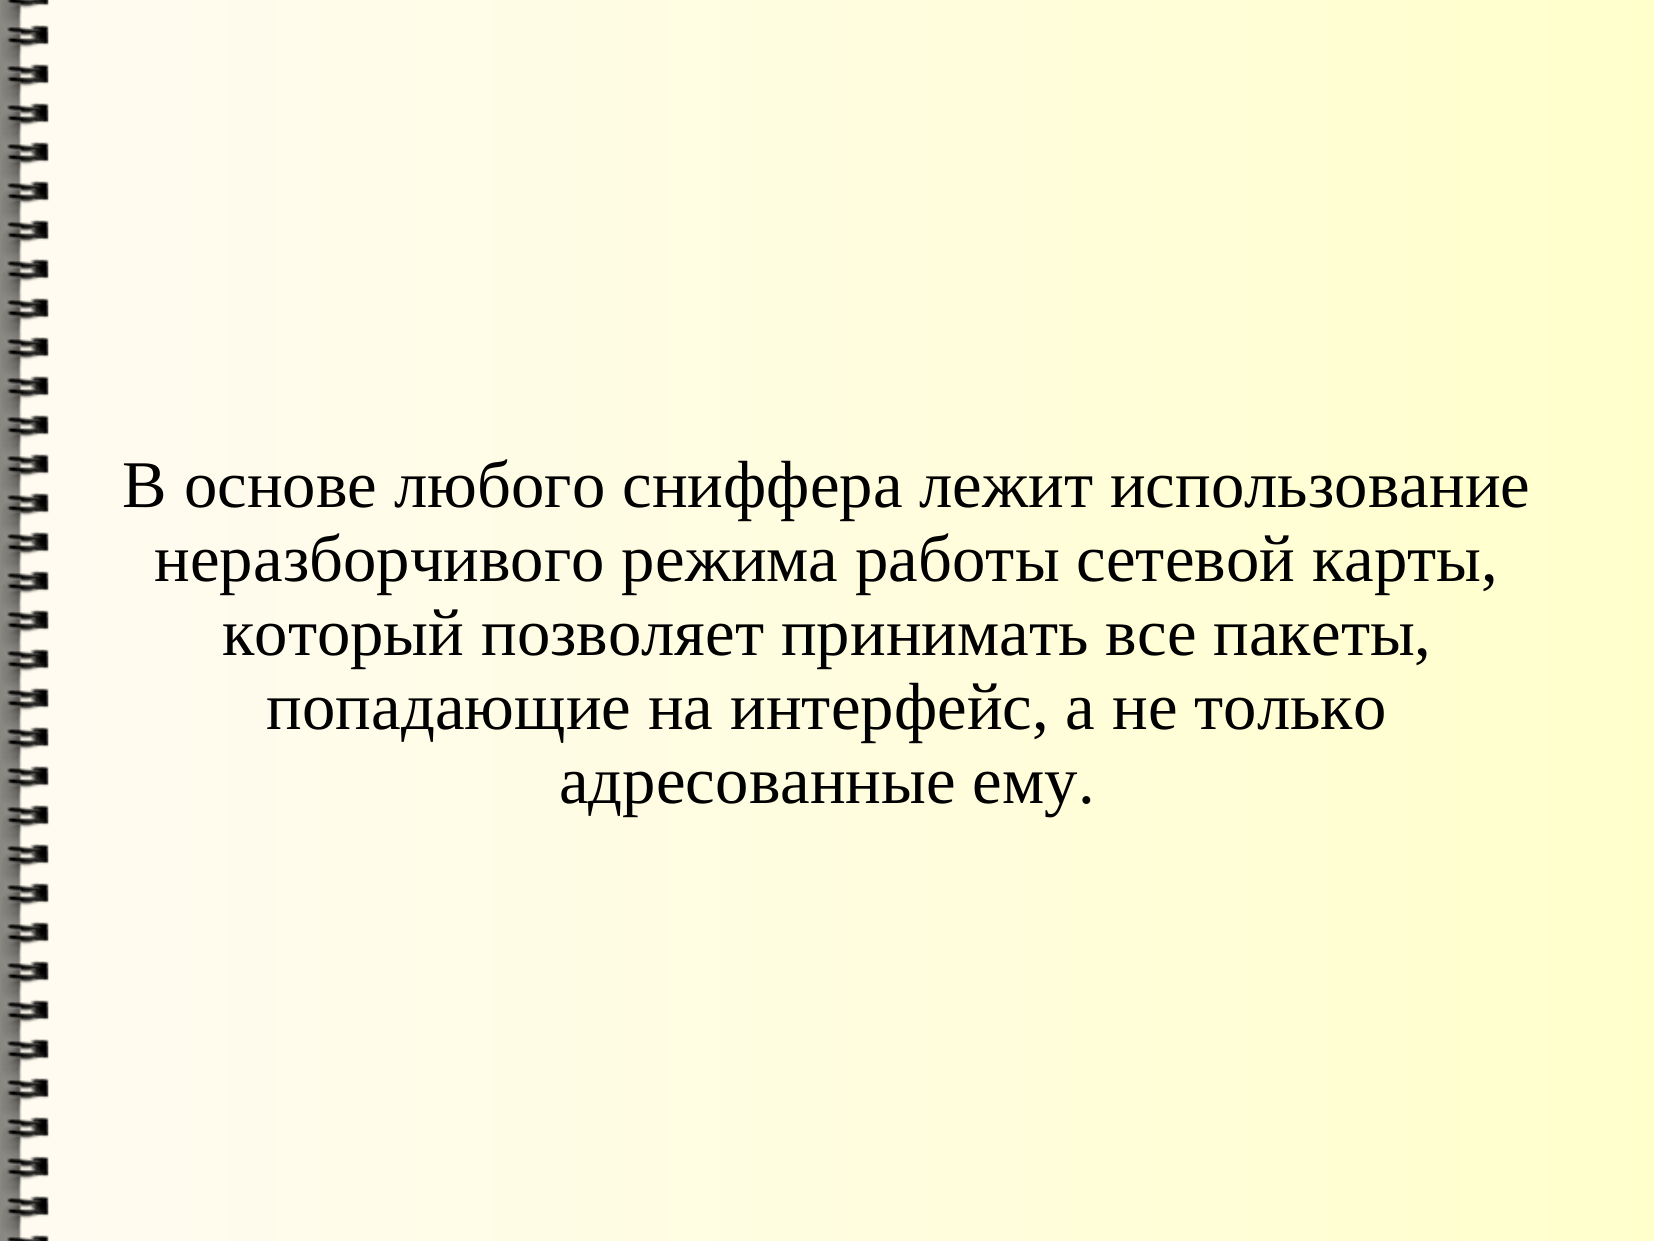

# В основе любого сниффера лежит использование неразборчивого режима работы сетевой карты, который позволяет принимать все пакеты, попадающие на интерфейс, а не только адресованные ему.